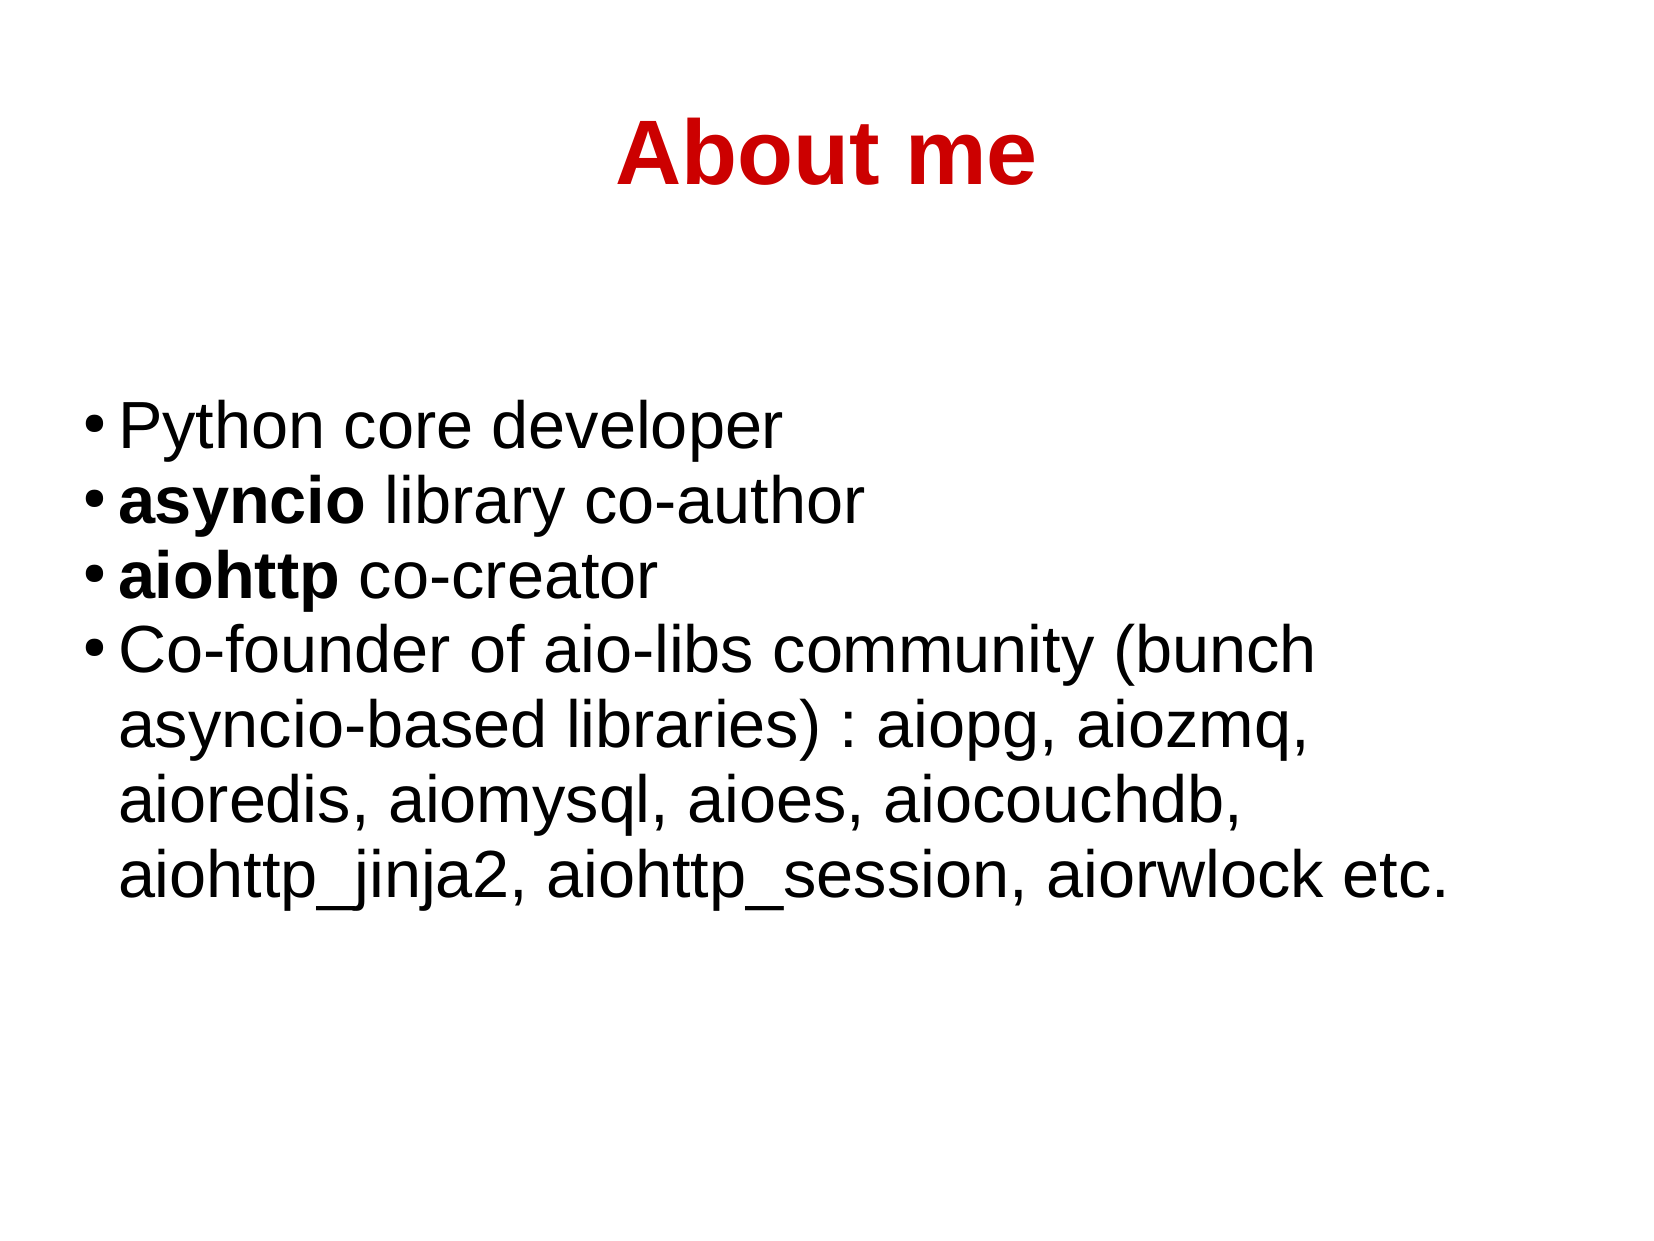

# About me
Python core developer
asyncio library co-author
aiohttp co-creator
Co-founder of aio-libs community (bunch asyncio-based libraries) : aiopg, aiozmq, aioredis, aiomysql, aioes, aiocouchdb, aiohttp_jinja2, aiohttp_session, aiorwlock etc.